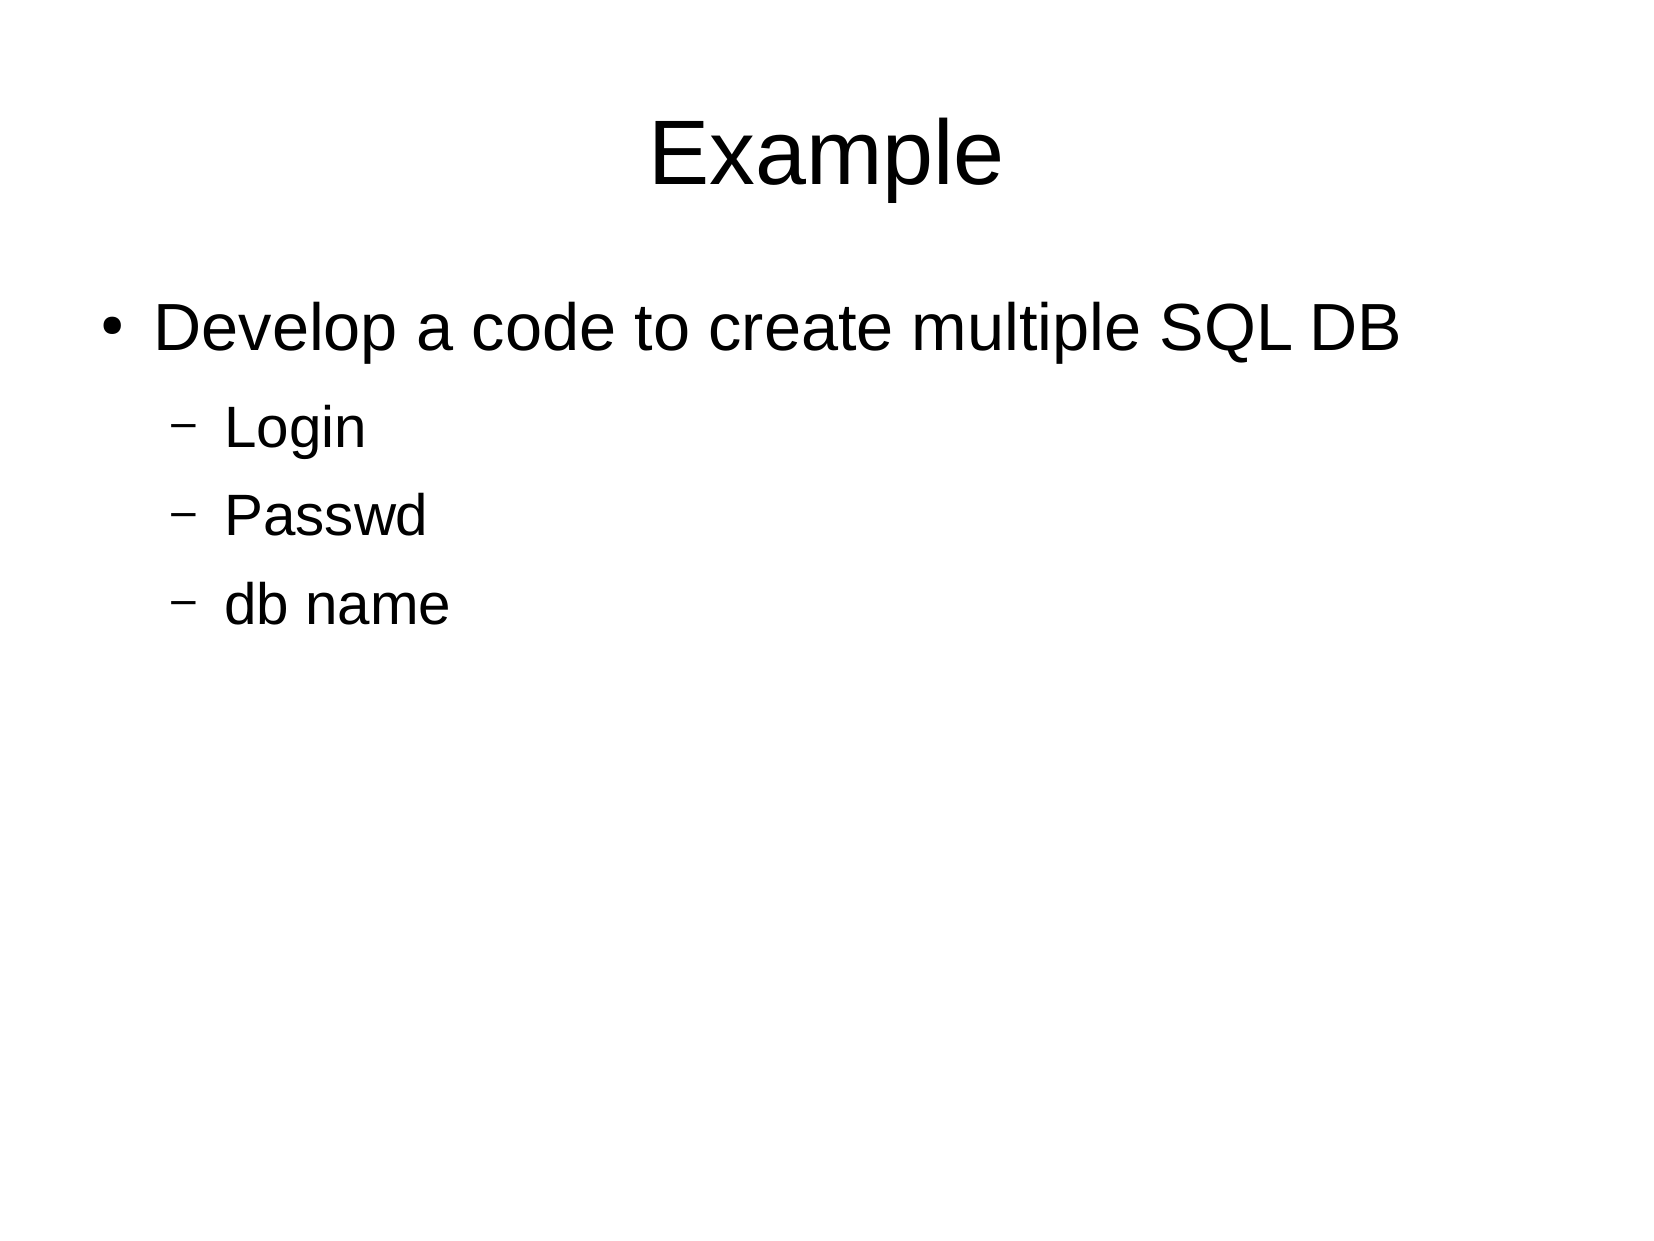

# Example
Develop a code to create multiple SQL DB
Login
Passwd
db name